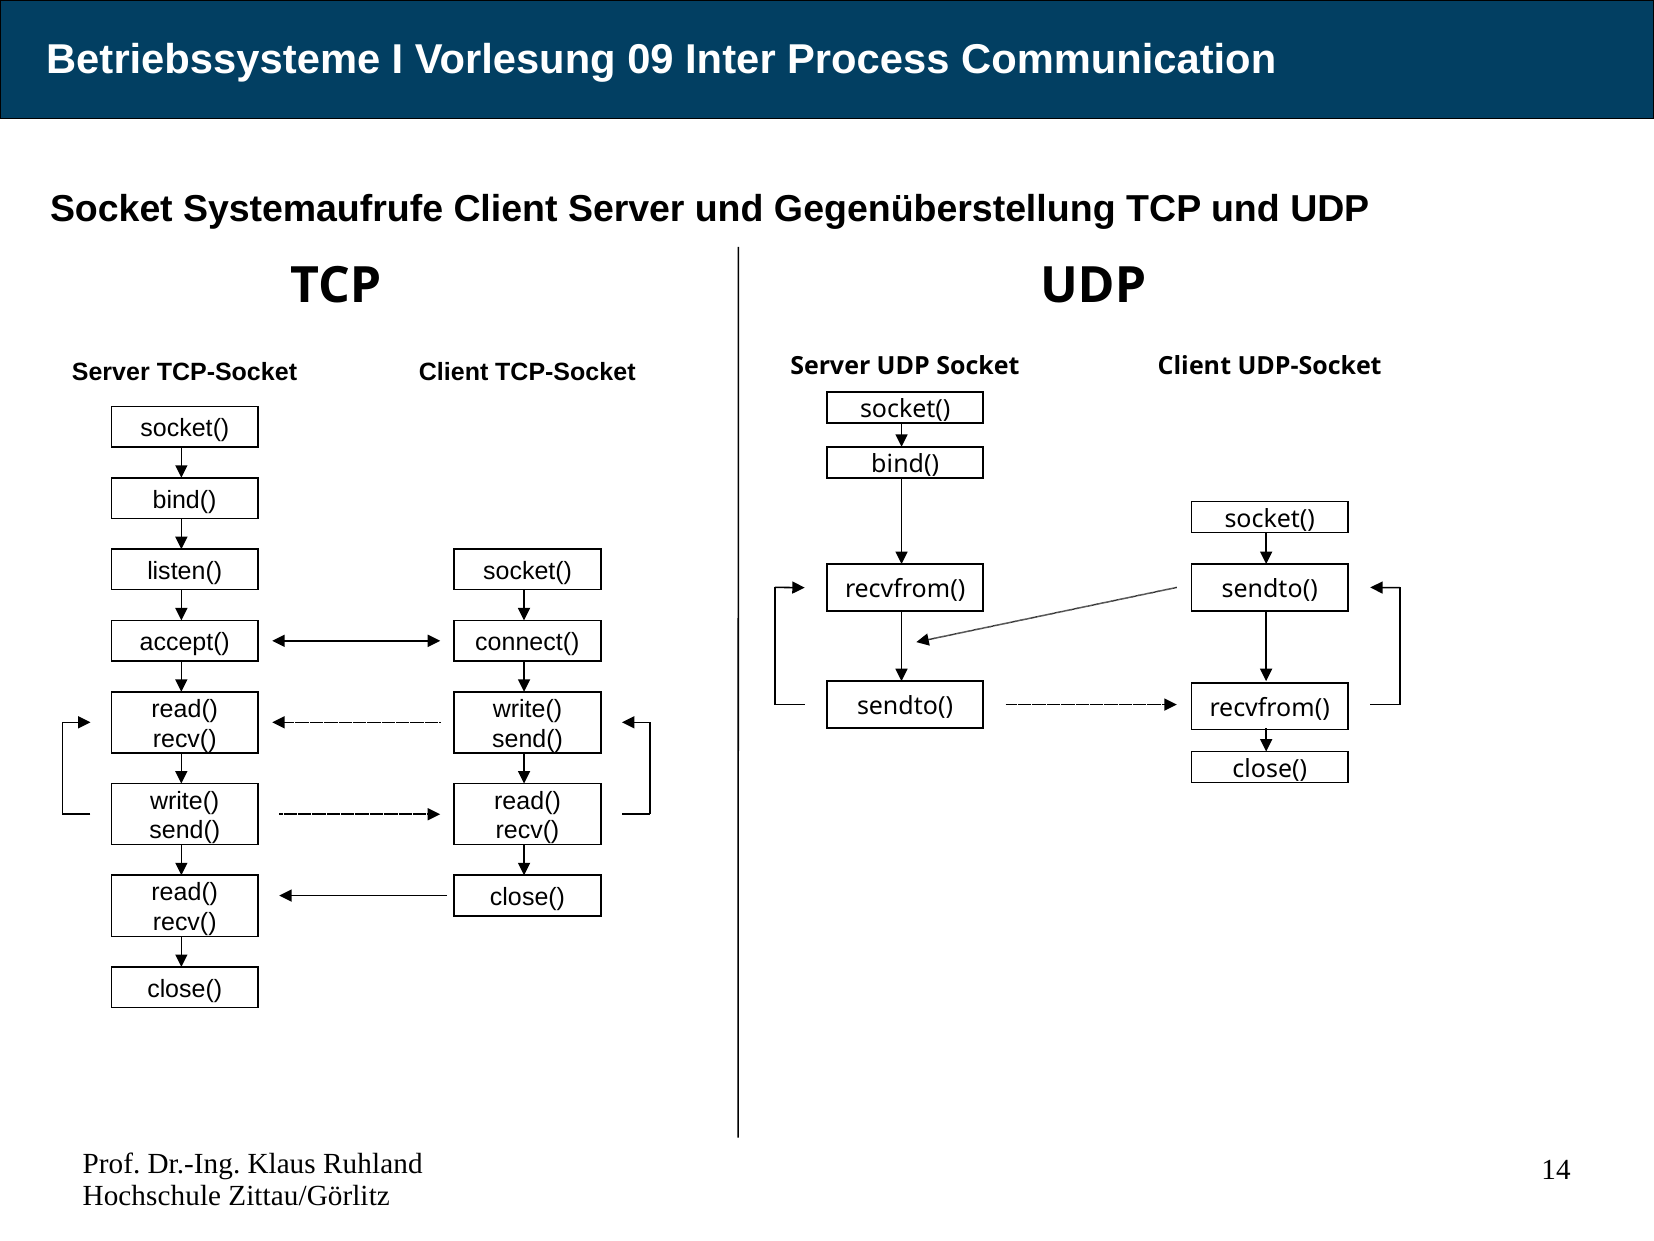

Socket Systemaufrufe Client Server und Gegenüberstellung TCP und UDP
TCP
UDP
Server TCP-Socket
Client TCP-Socket
Server UDP Socket
Client UDP-Socket
socket()
socket()
bind()
bind()
socket()
listen()
socket()
recvfrom()
sendto()
accept()
connect()
sendto()
recvfrom()
read()
recv()
write()
send()
close()
write()
send()
read()
recv()
read()
recv()
close()
close()
14